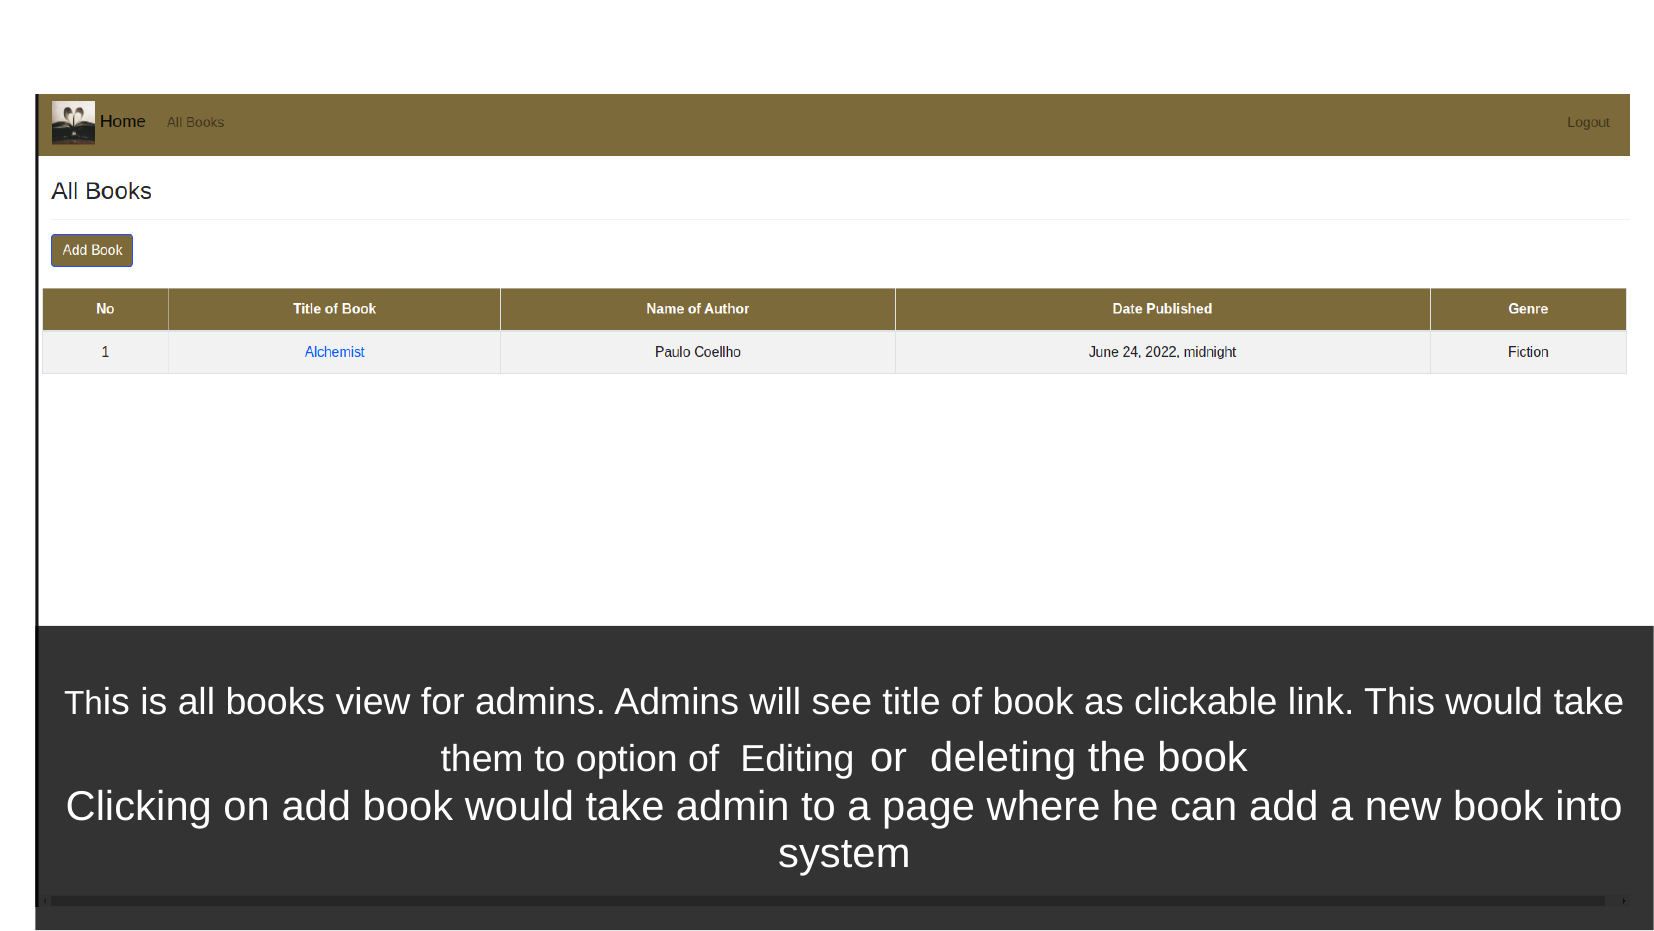

# This is all books view for admins. Admins will see title of book as clickable link. This would take them to option of Editing or deleting the book Clicking on add book would take admin to a page where he can add a new book into system